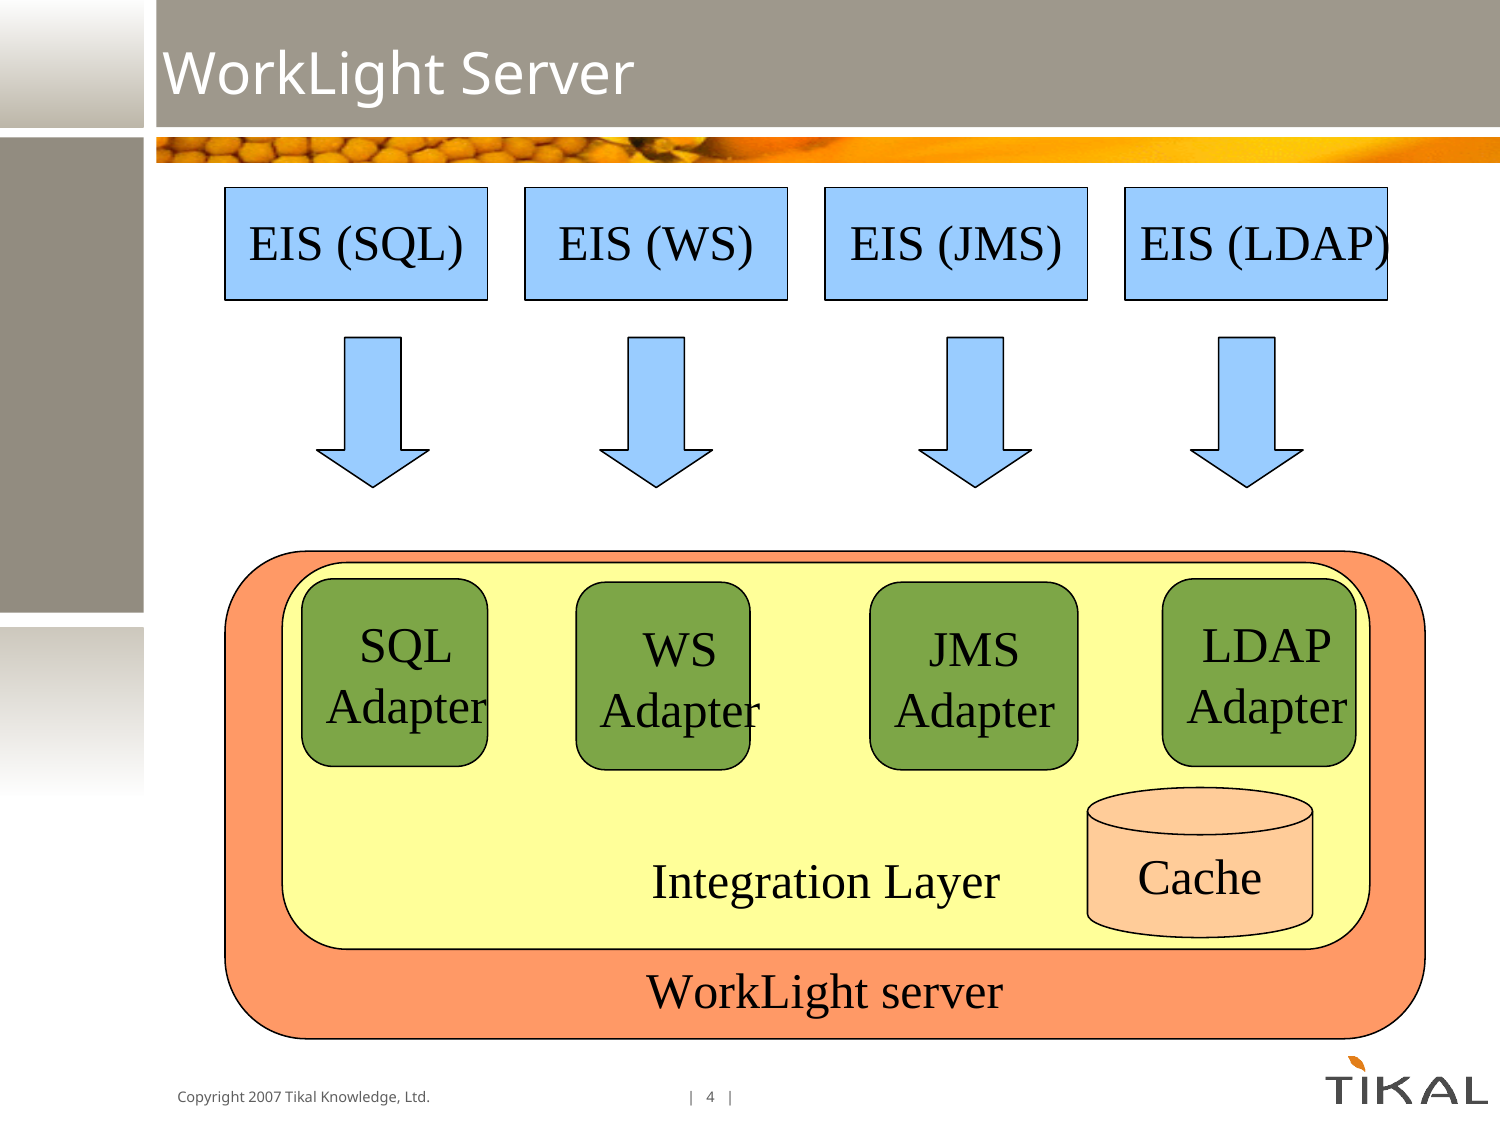

WorkLight Server
EIS (SQL)‏
EIS (WS)‏
EIS (JMS)‏
EIS (LDAP)‏
WorkLight server
Integration Layer
SQL
Adapter
LDAP
Adapter
WS
Adapter
JMS
Adapter
Cache